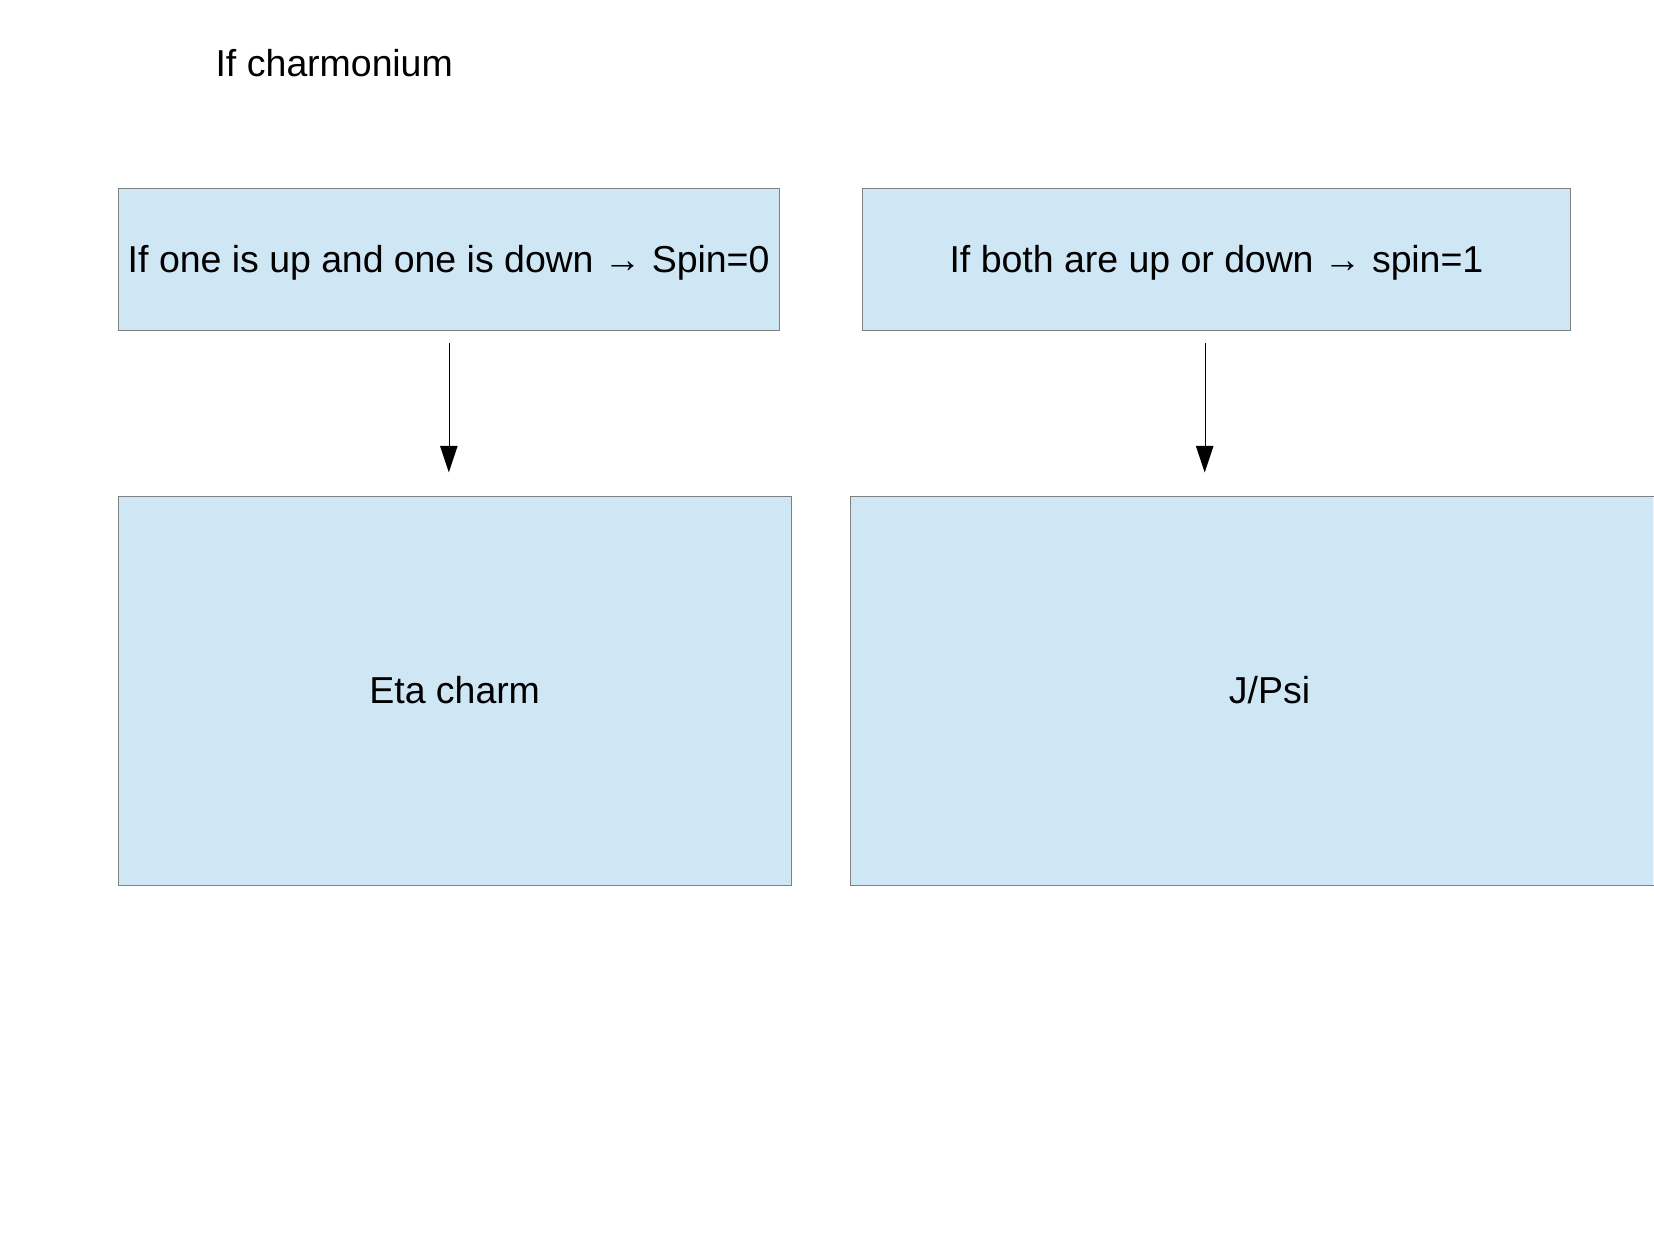

If charmonium
If one is up and one is down → Spin=0
If both are up or down → spin=1
Eta charm
J/Psi